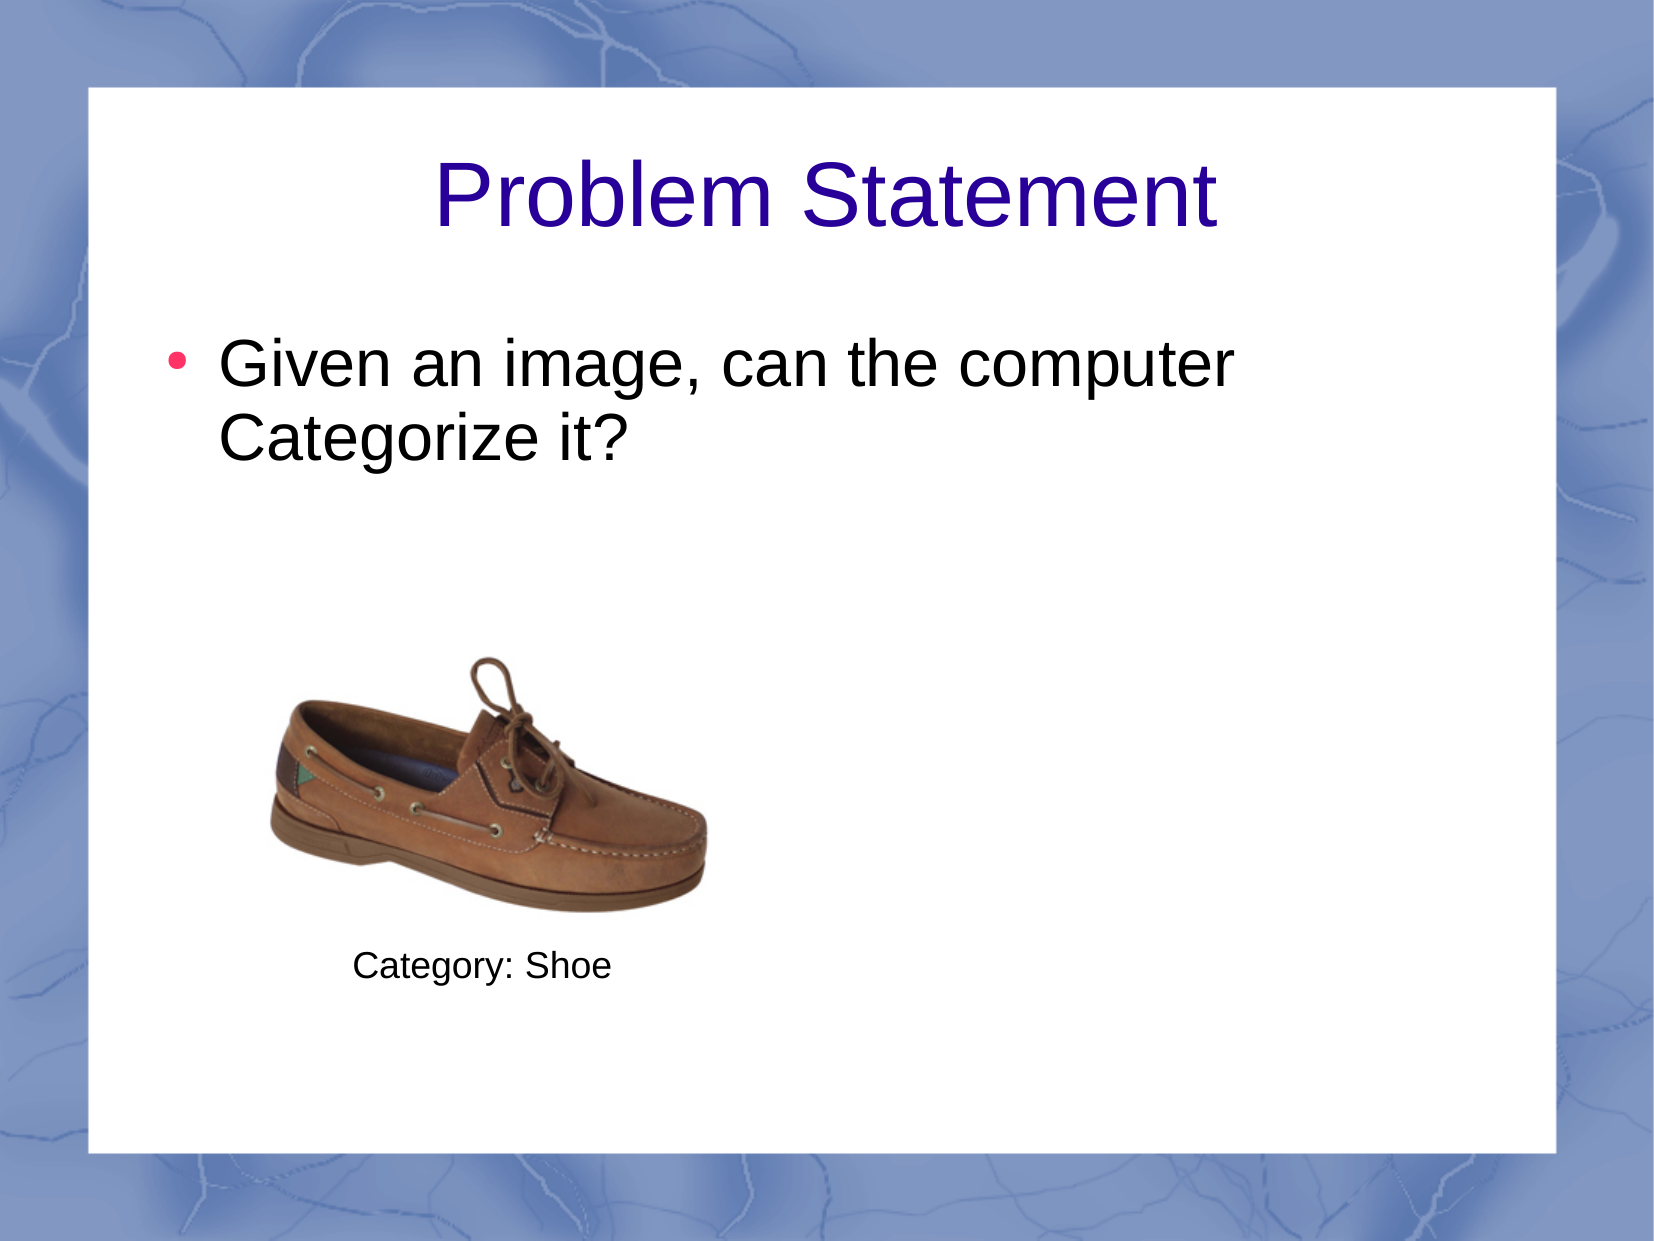

# Problem Statement
Given an image, can the computer Categorize it?
Category: Shoe